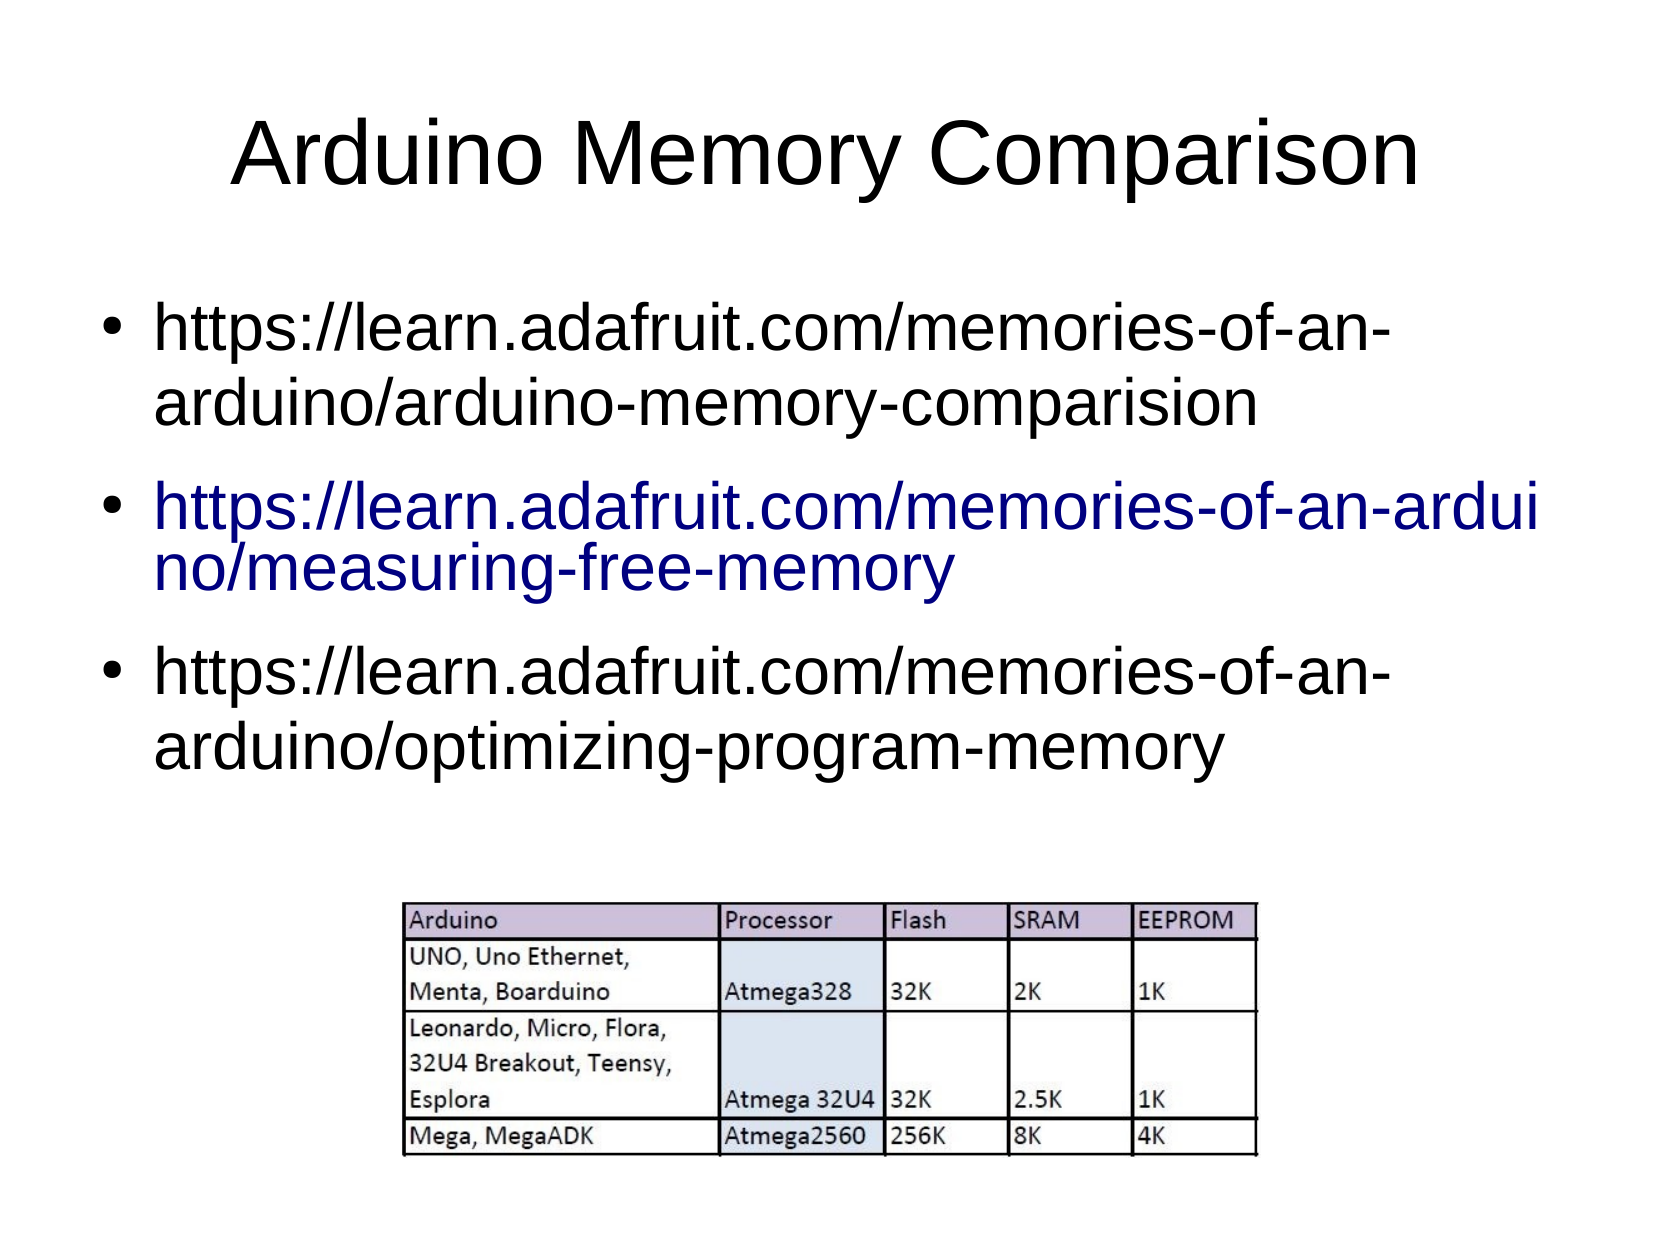

# Arduino Memory Comparison
https://learn.adafruit.com/memories-of-an-arduino/arduino-memory-comparision
https://learn.adafruit.com/memories-of-an-arduino/measuring-free-memory
https://learn.adafruit.com/memories-of-an-arduino/optimizing-program-memory